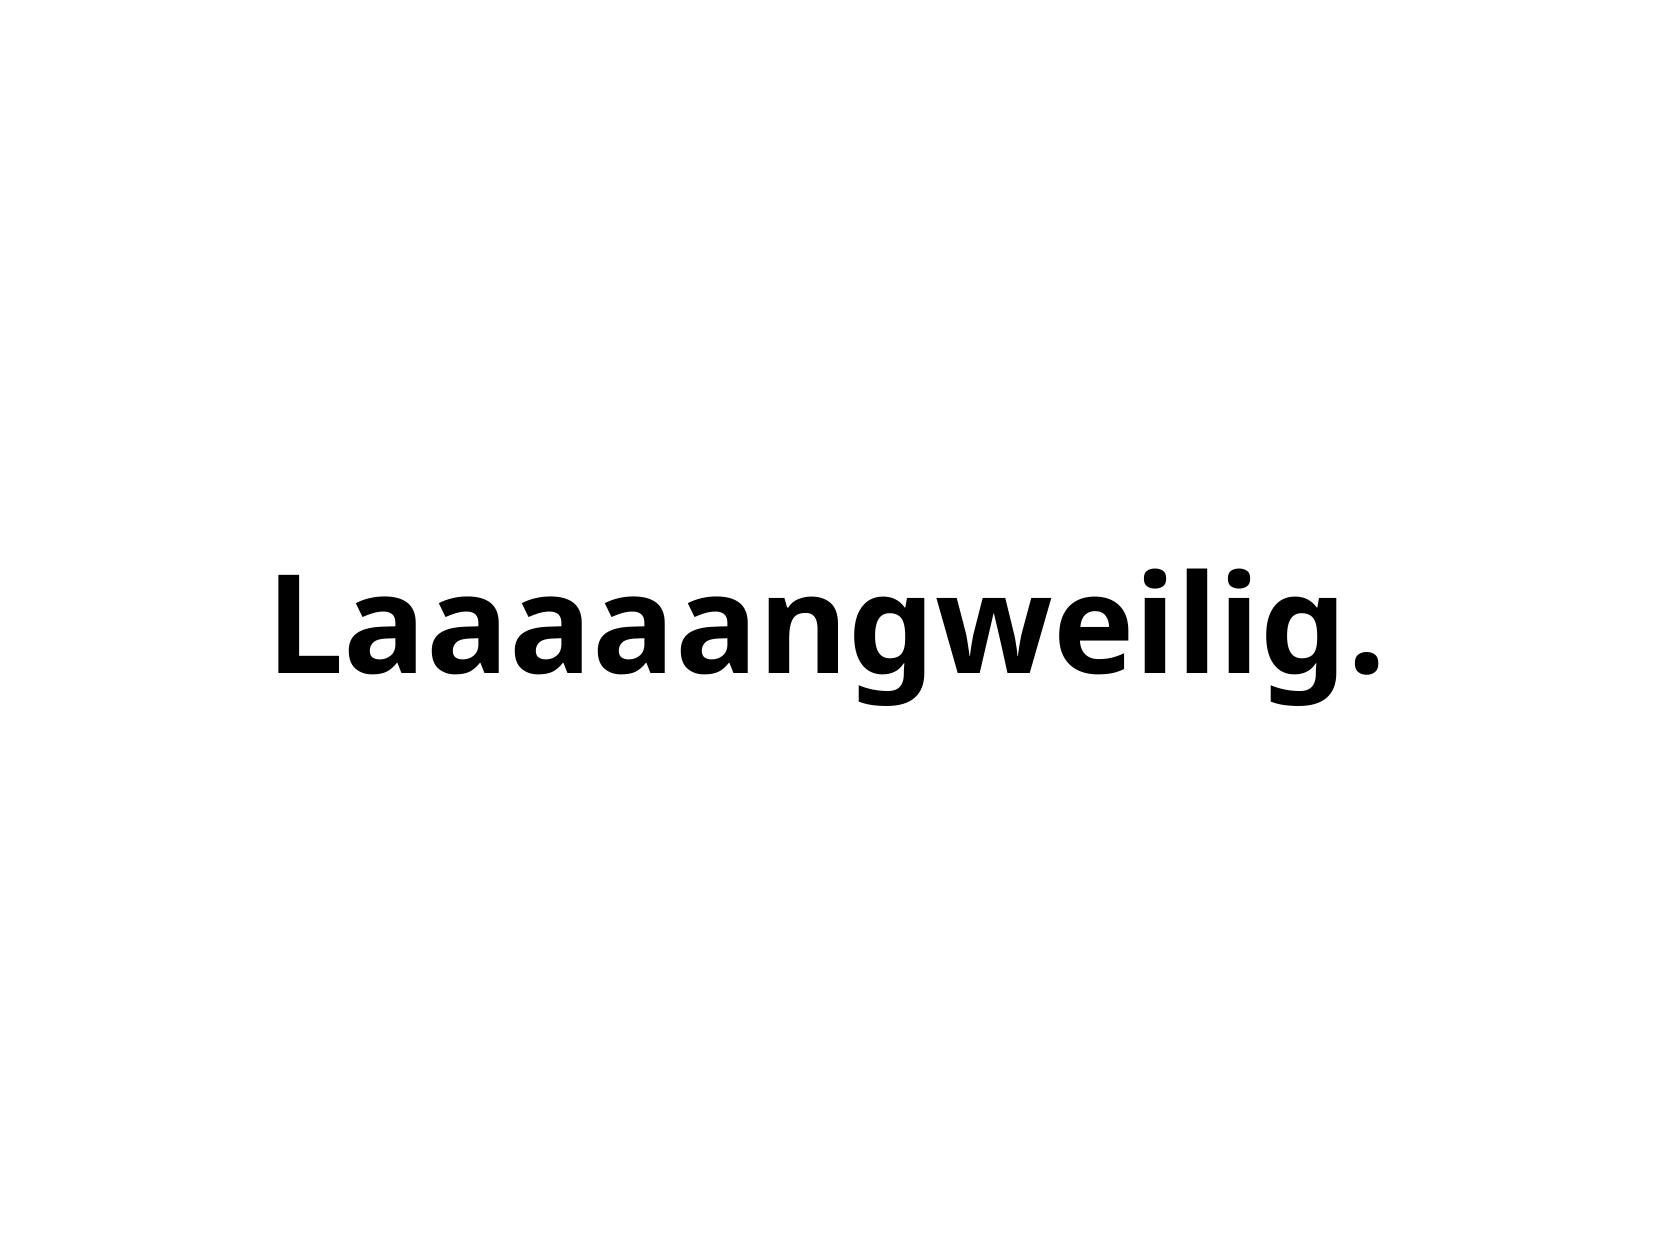

# Laaaaangweilig.
rohieb, larsan, neo: Selbst 3D drucken
43